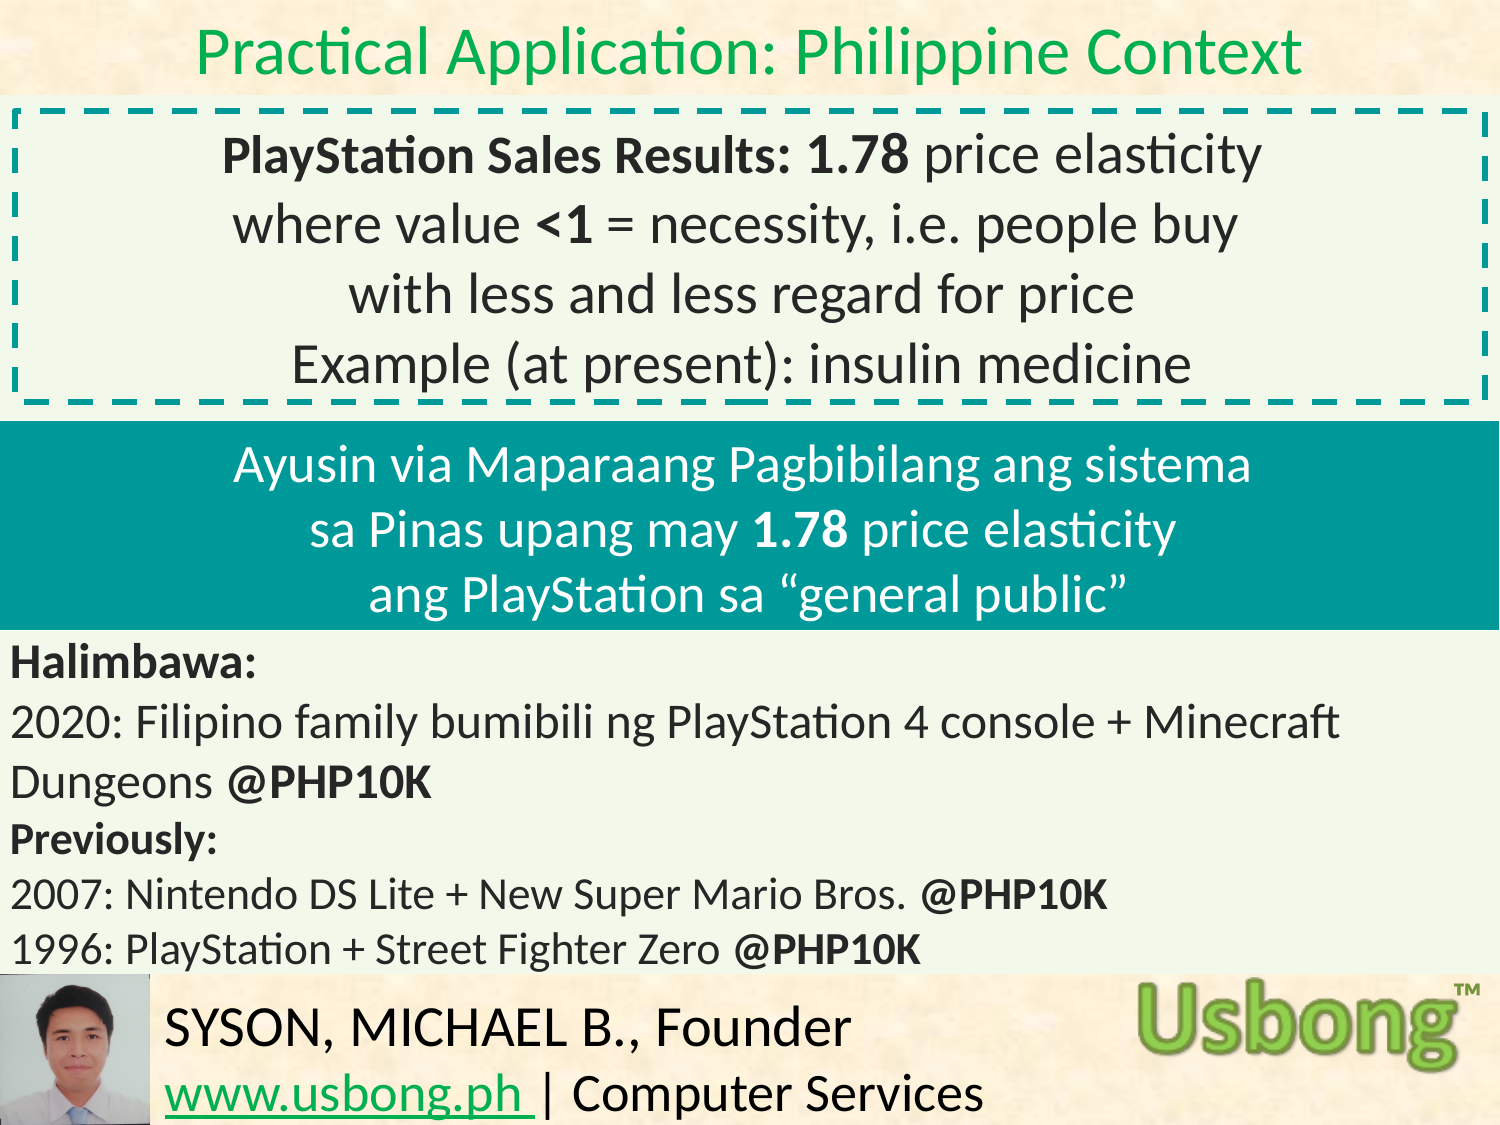

# Practical Application: Philippine Context
PlayStation Sales Results: 1.78 price elasticity
where value <1 = necessity, i.e. people buy
with less and less regard for price
Example (at present): insulin medicine
Ayusin via Maparaang Pagbibilang ang sistema
sa Pinas upang may 1.78 price elasticity
ang PlayStation sa “general public”
Halimbawa:
2020: Filipino family bumibili ng PlayStation 4 console + Minecraft Dungeons @PHP10K
Previously:
2007: Nintendo DS Lite + New Super Mario Bros. @PHP10K
1996: PlayStation + Street Fighter Zero @PHP10K
™
SYSON, MICHAEL B., Founder
www.usbong.ph | Computer Services